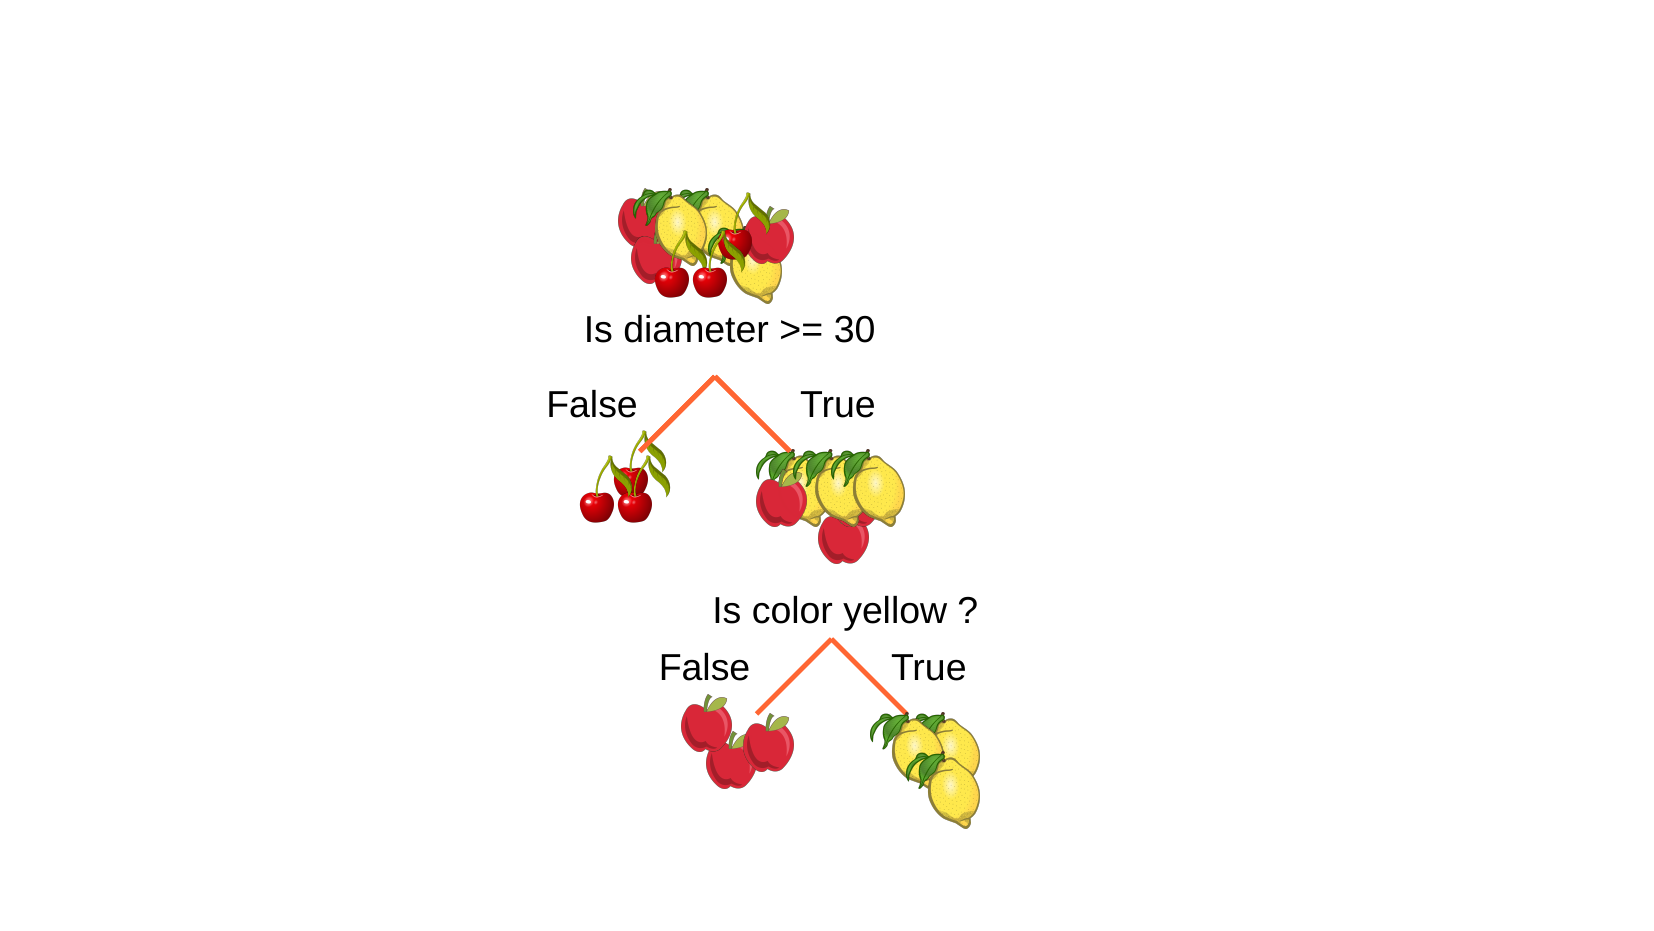

Is diameter >= 30
False
True
Is color yellow ?
False
True